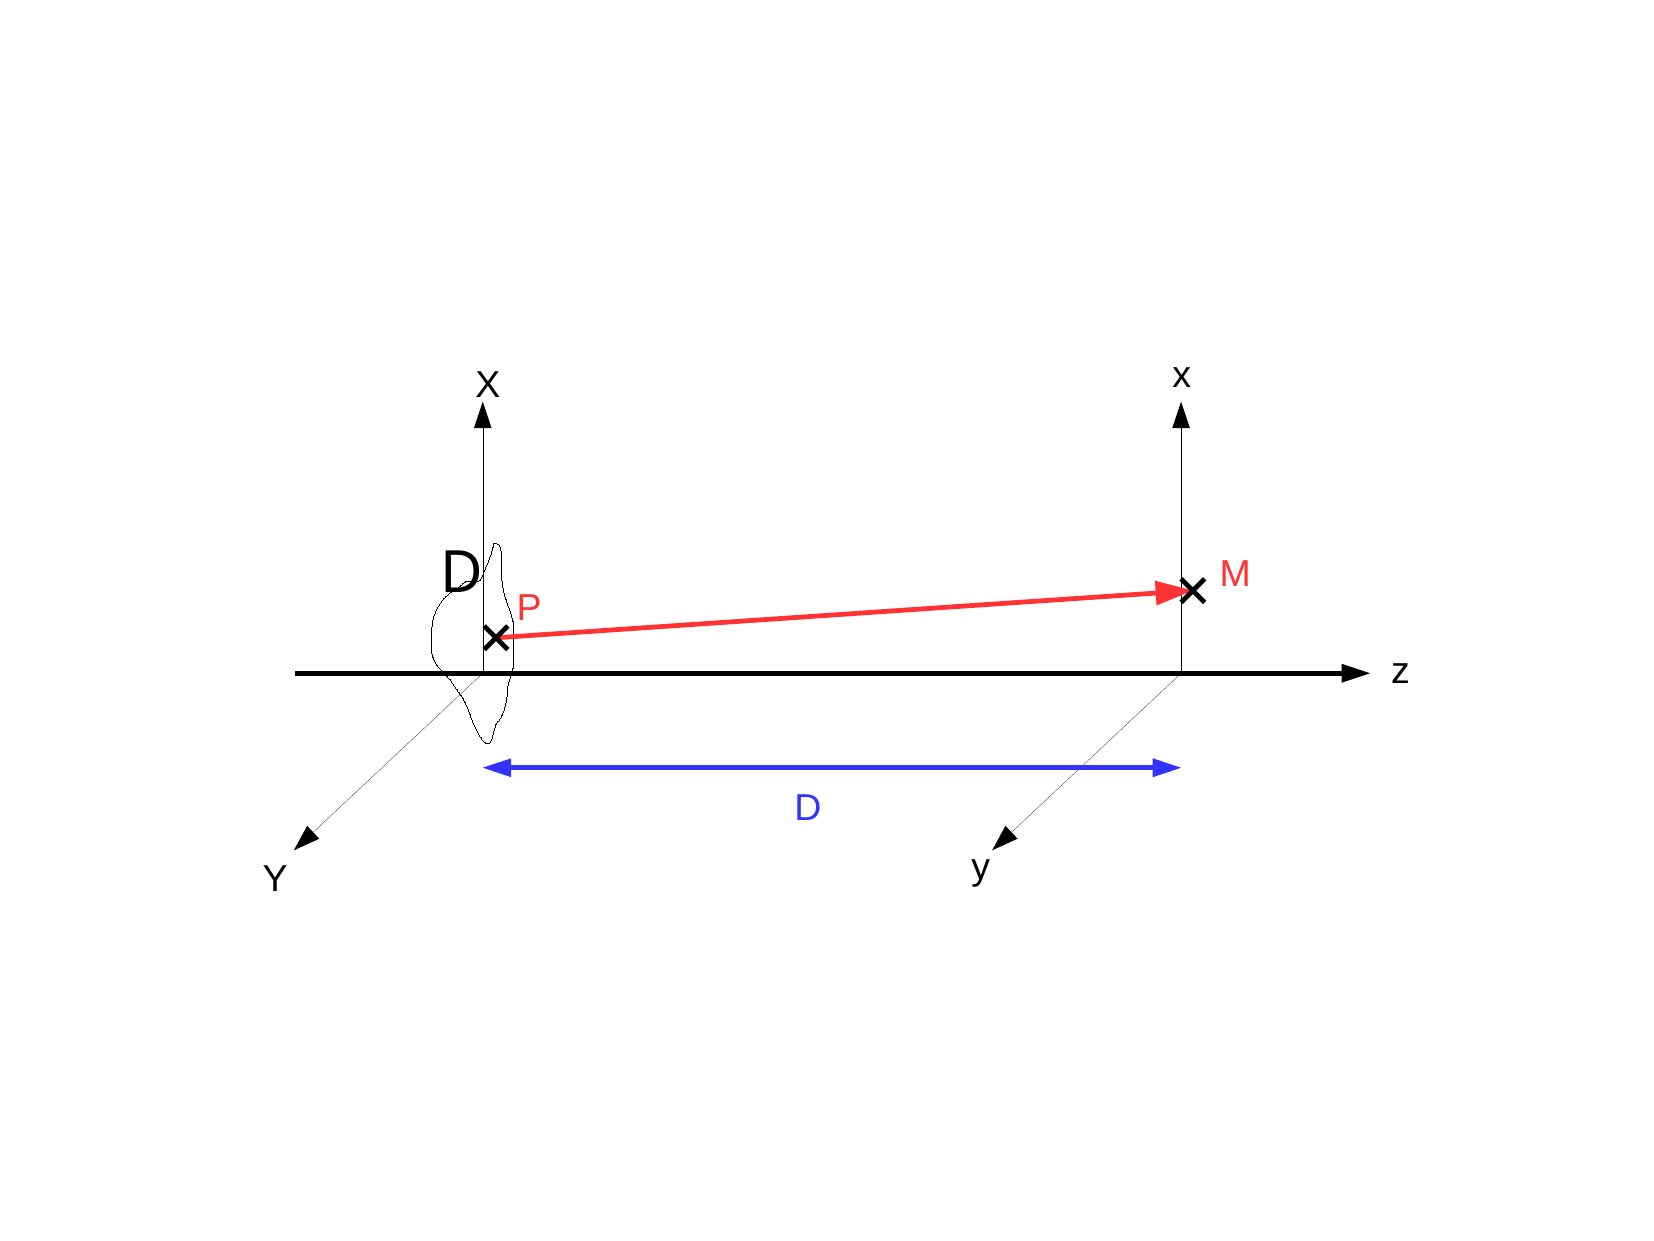

x
X
D
M
P
z
D
y
Y